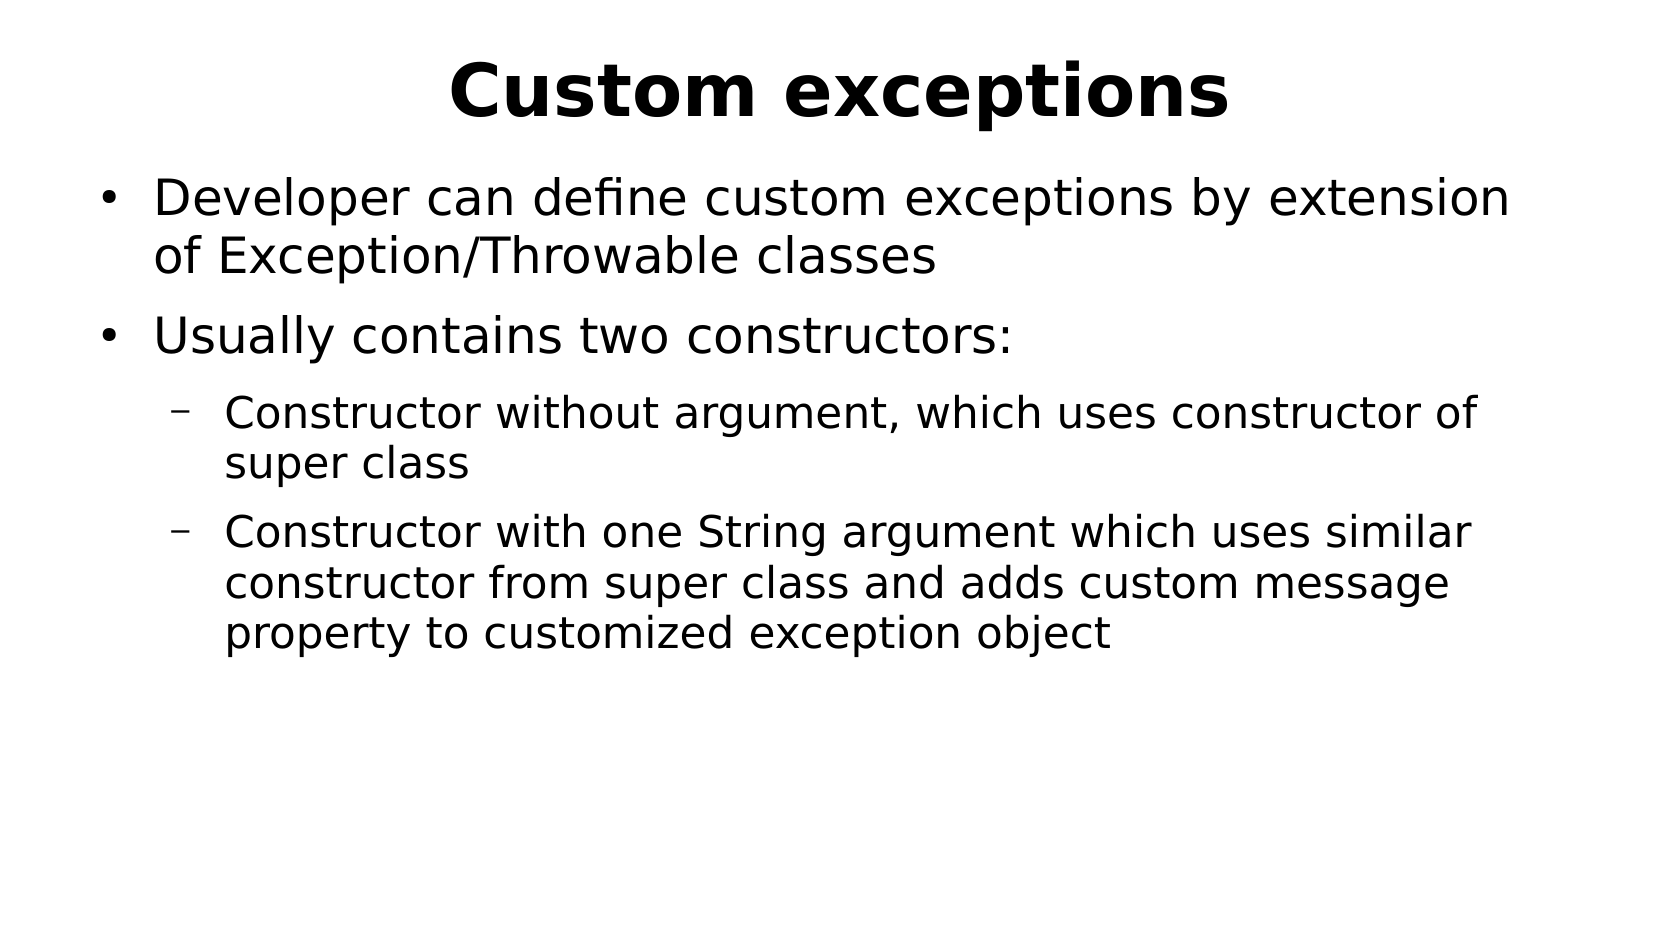

# Custom exceptions
Developer can define custom exceptions by extension of Exception/Throwable classes
Usually contains two constructors:
Constructor without argument, which uses constructor of super class
Constructor with one String argument which uses similar constructor from super class and adds custom message property to customized exception object